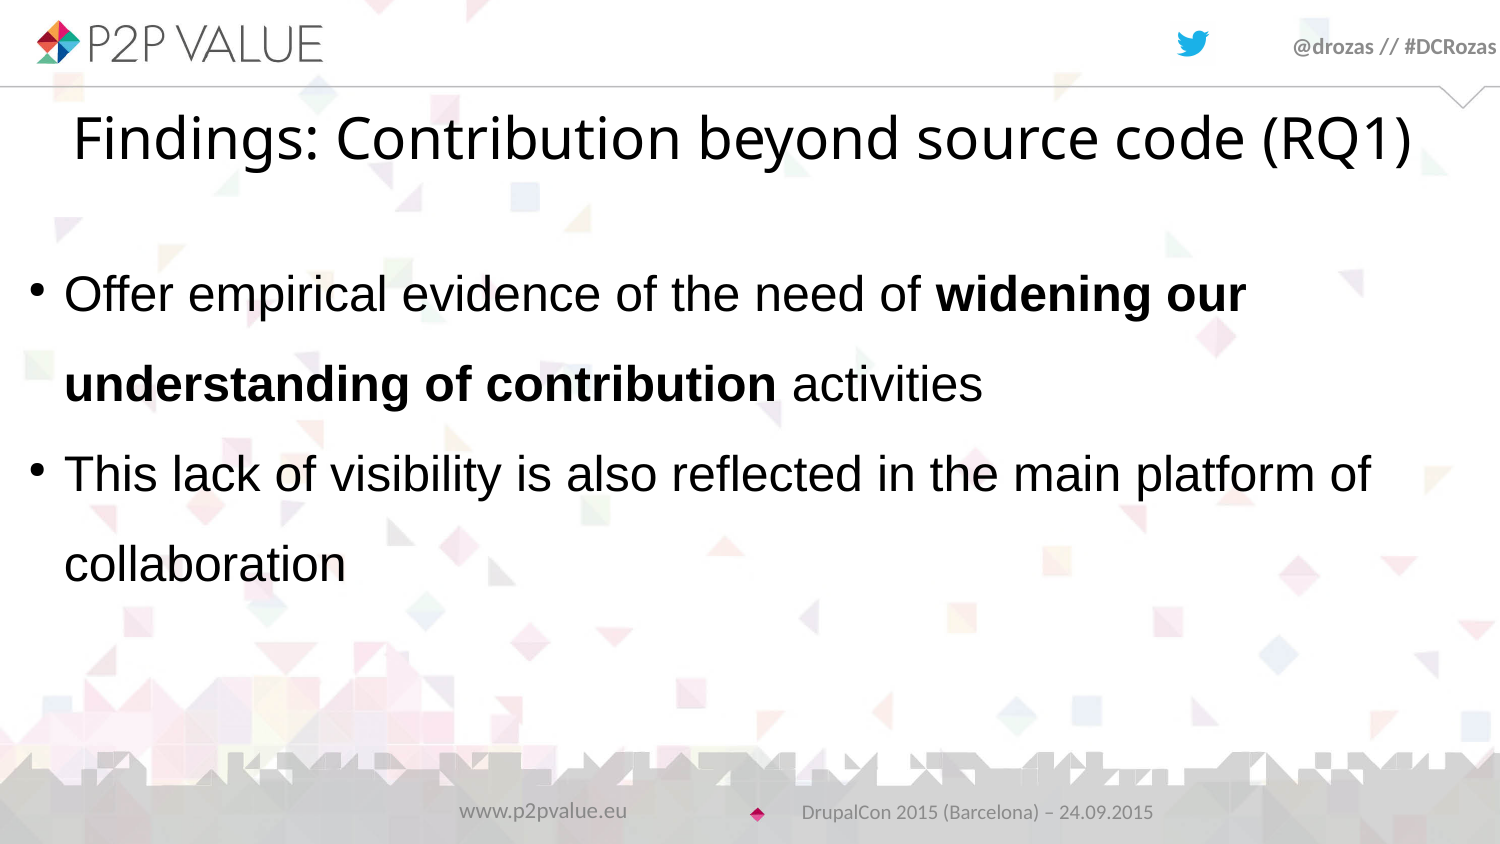

@drozas // #DCRozas
Findings: Contribution beyond source code (RQ1)
# Offer empirical evidence of the need of widening our understanding of contribution activities
This lack of visibility is also reflected in the main platform of collaboration
DrupalCon 2015 (Barcelona) – 24.09.2015
www.p2pvalue.eu